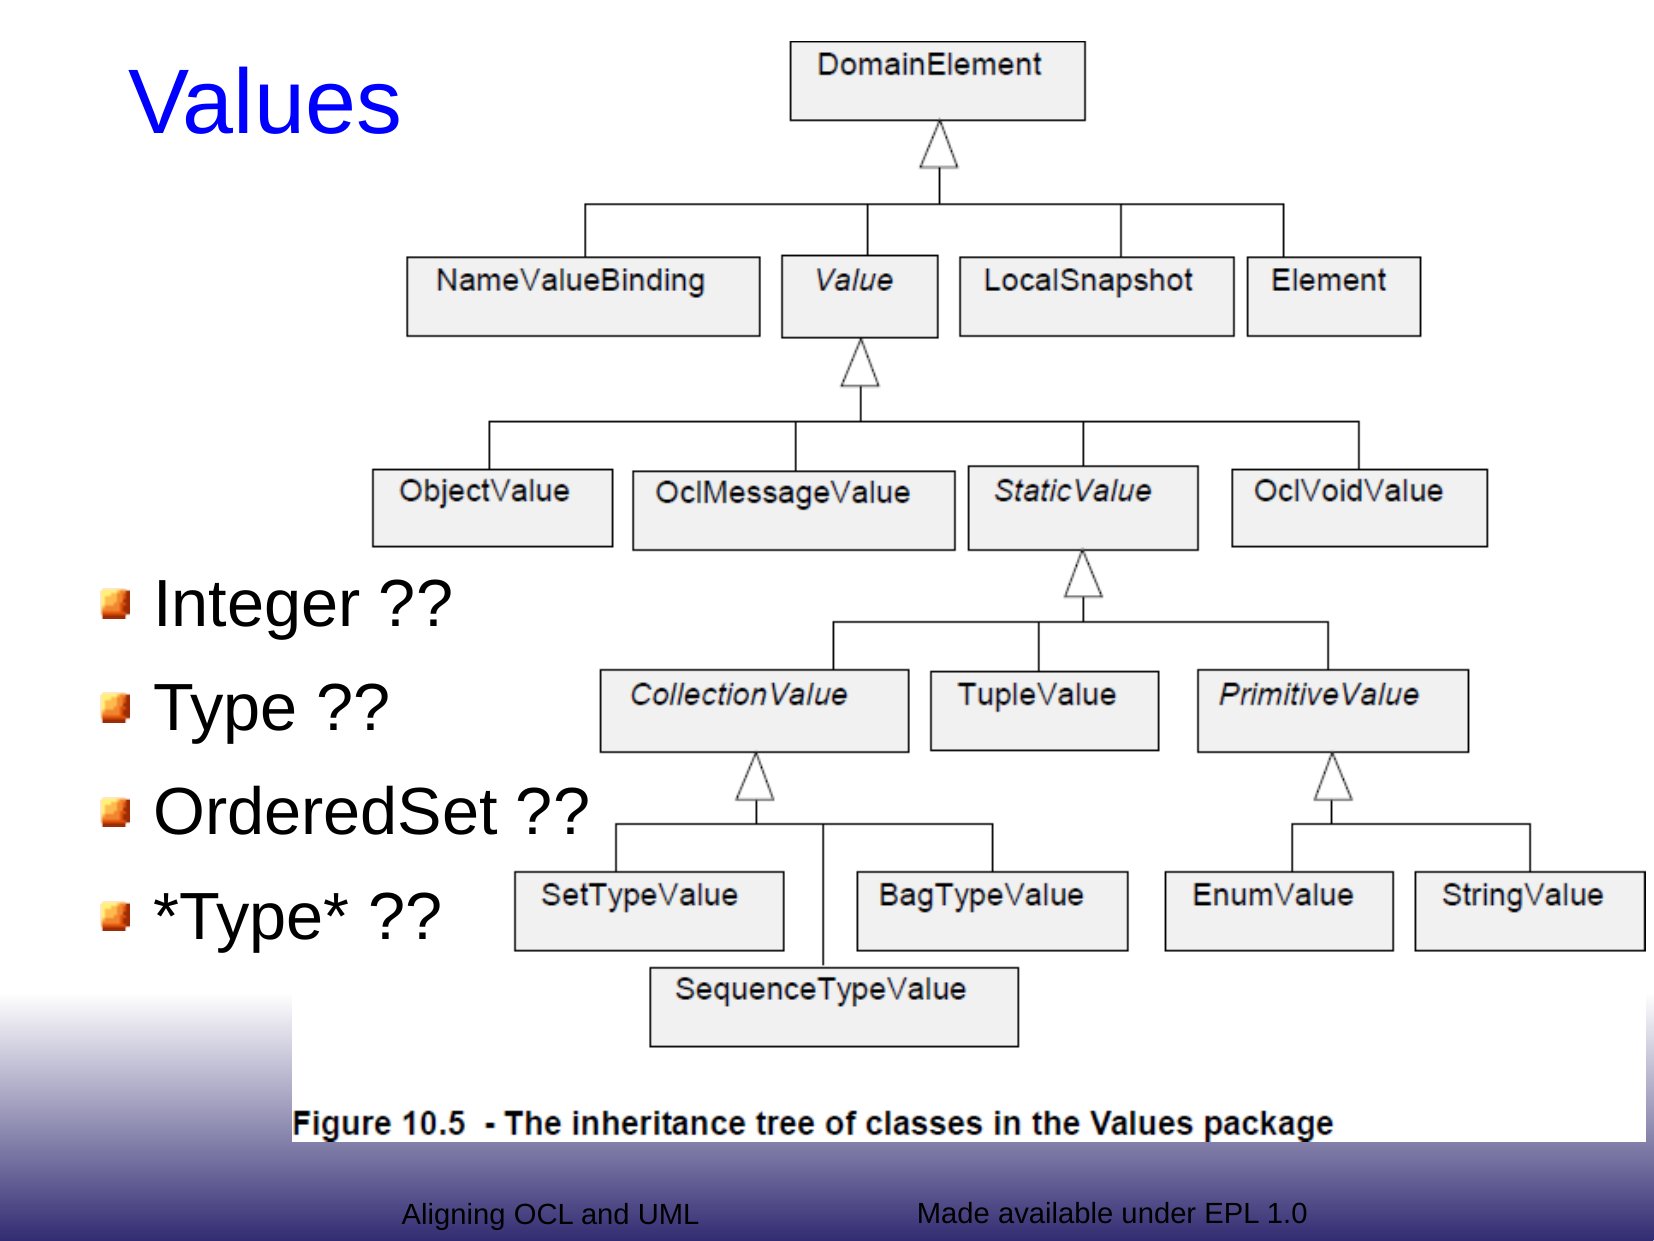

# Values
Integer ??
Type ??
OrderedSet ??
*Type* ??
Aligning OCL and UML